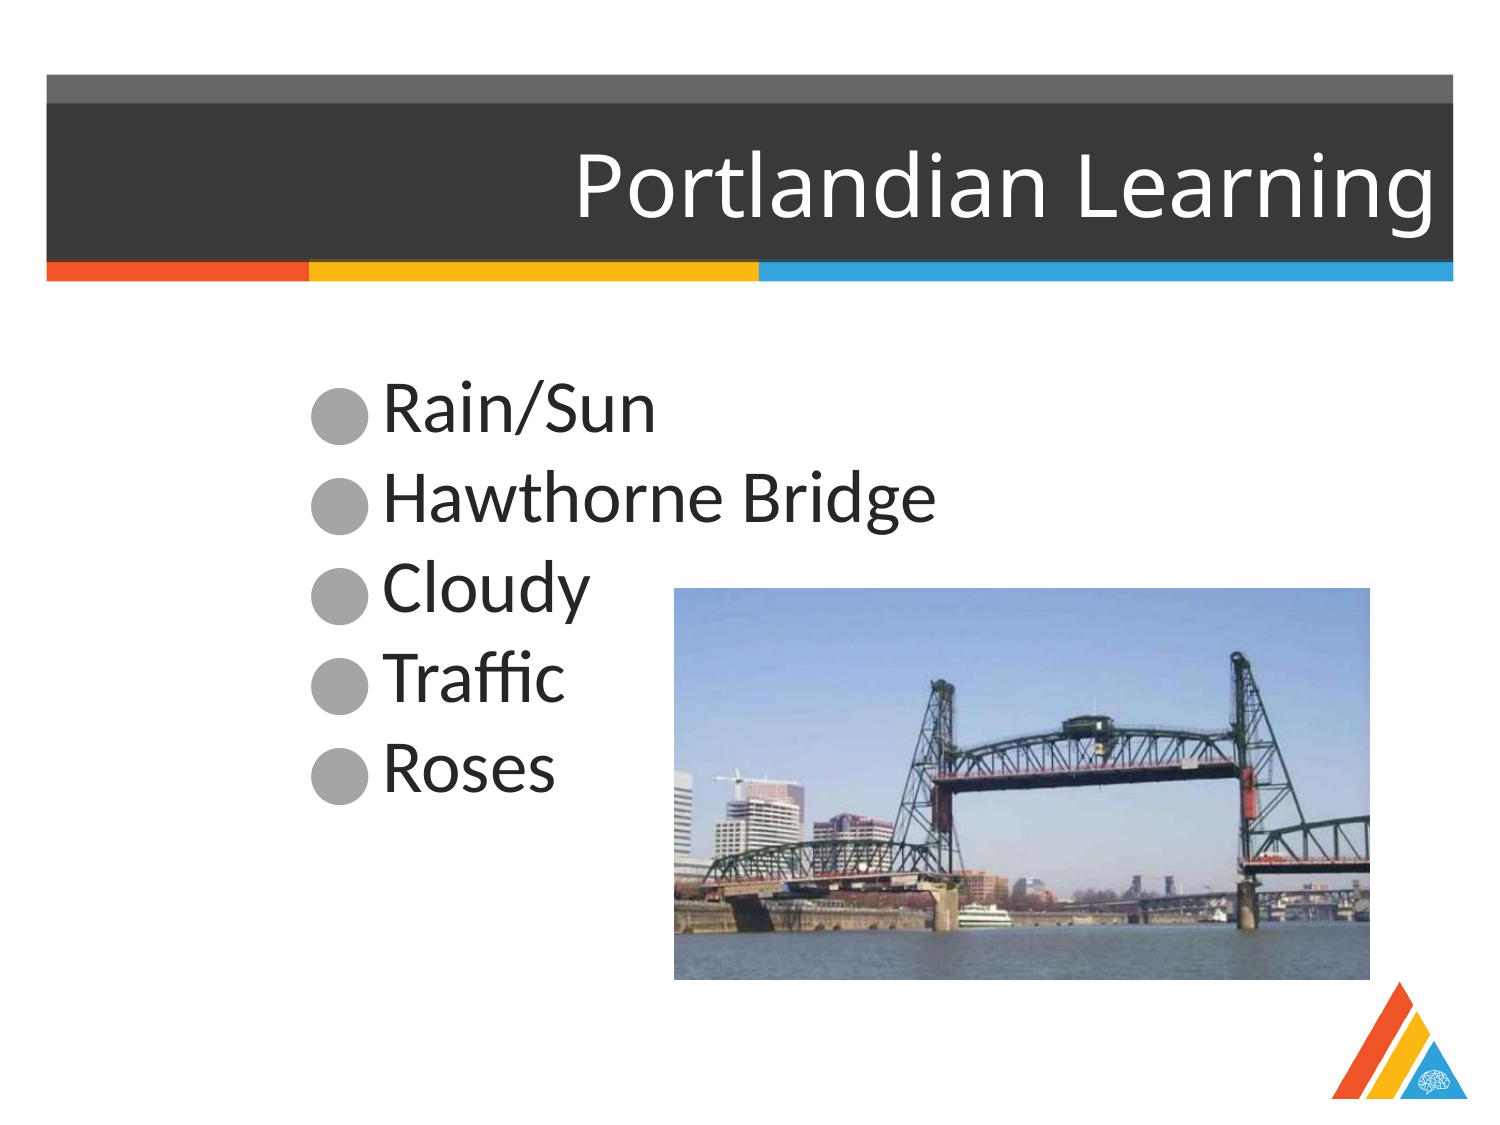

# Portlandian Learning
Rain/Sun
Hawthorne Bridge
Cloudy
Traffic
Roses